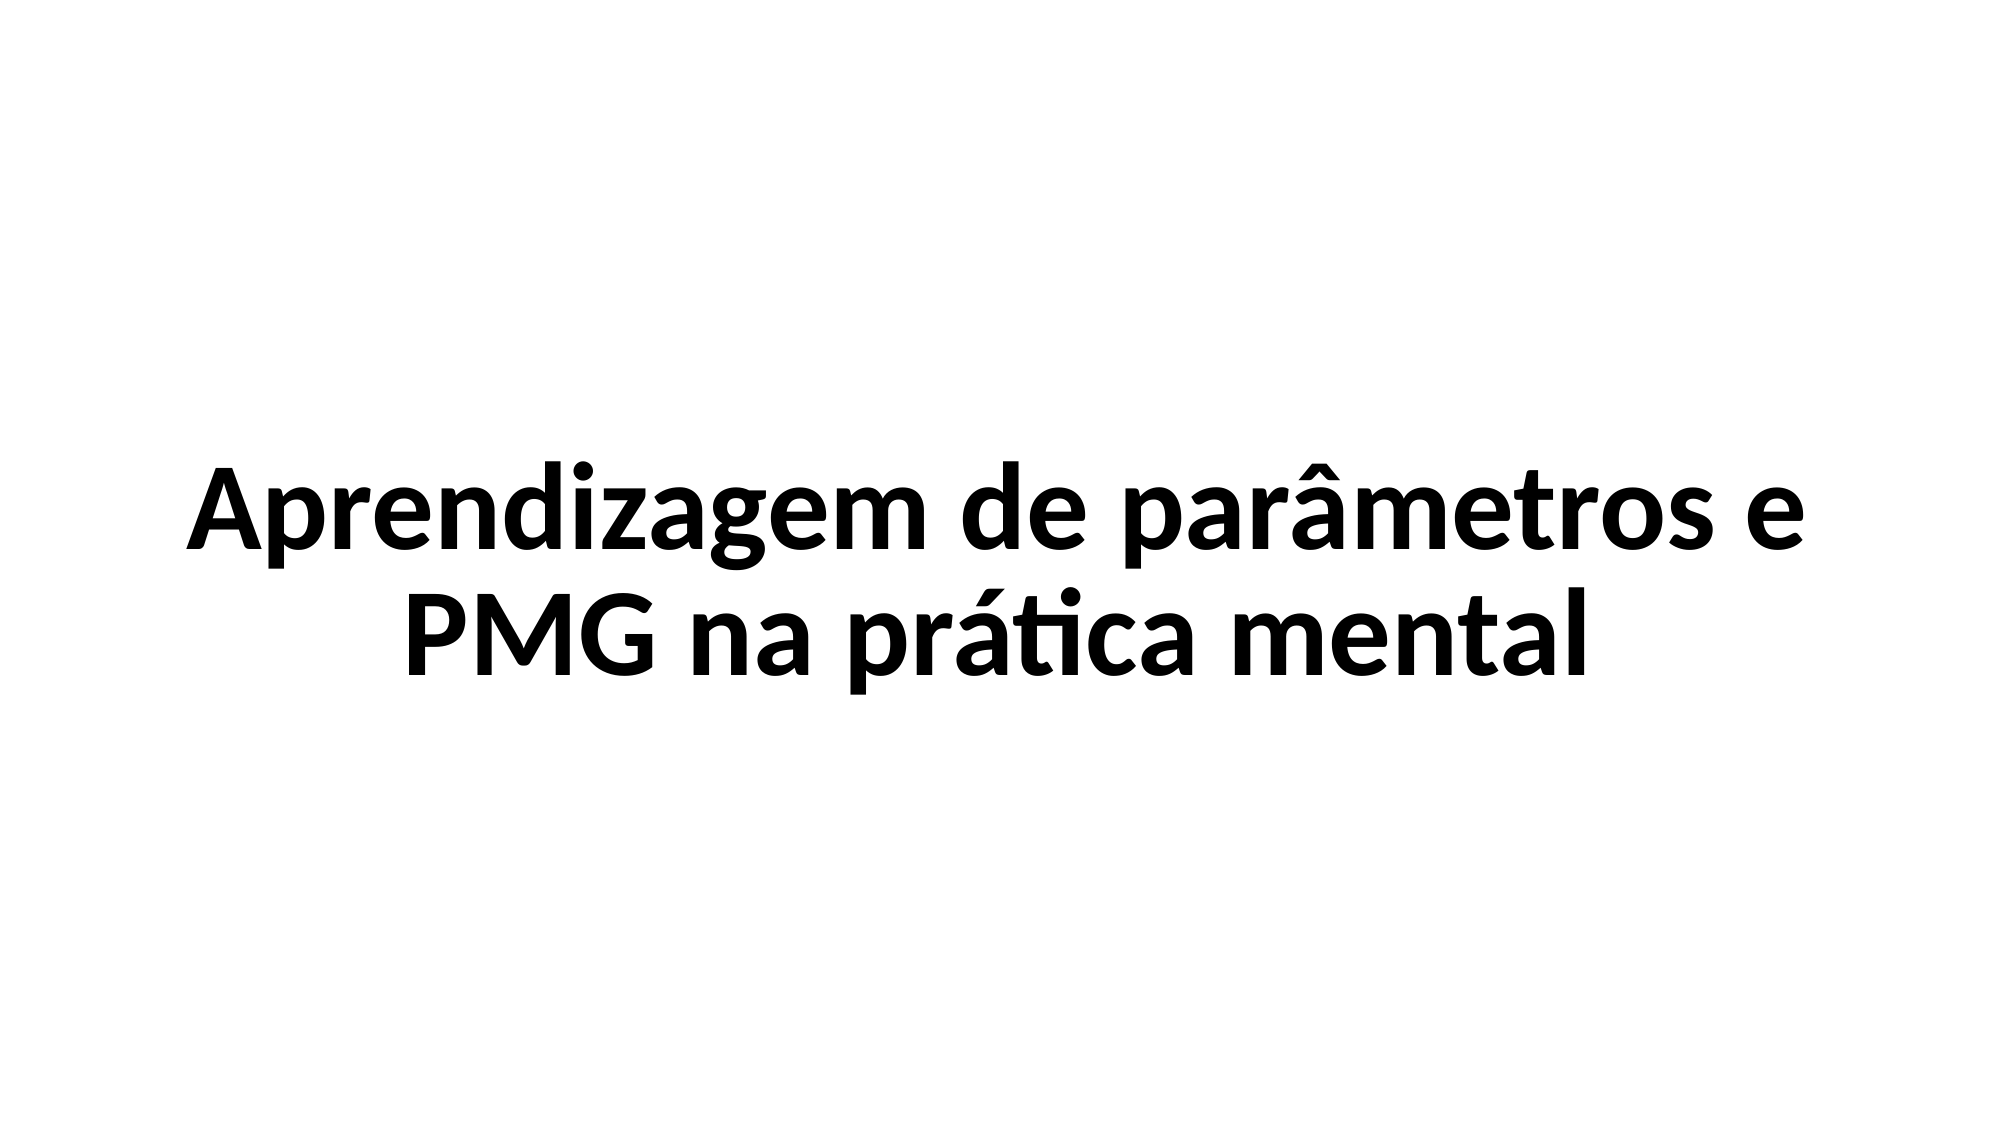

# Aprendizagem de parâmetros e PMG na prática mental